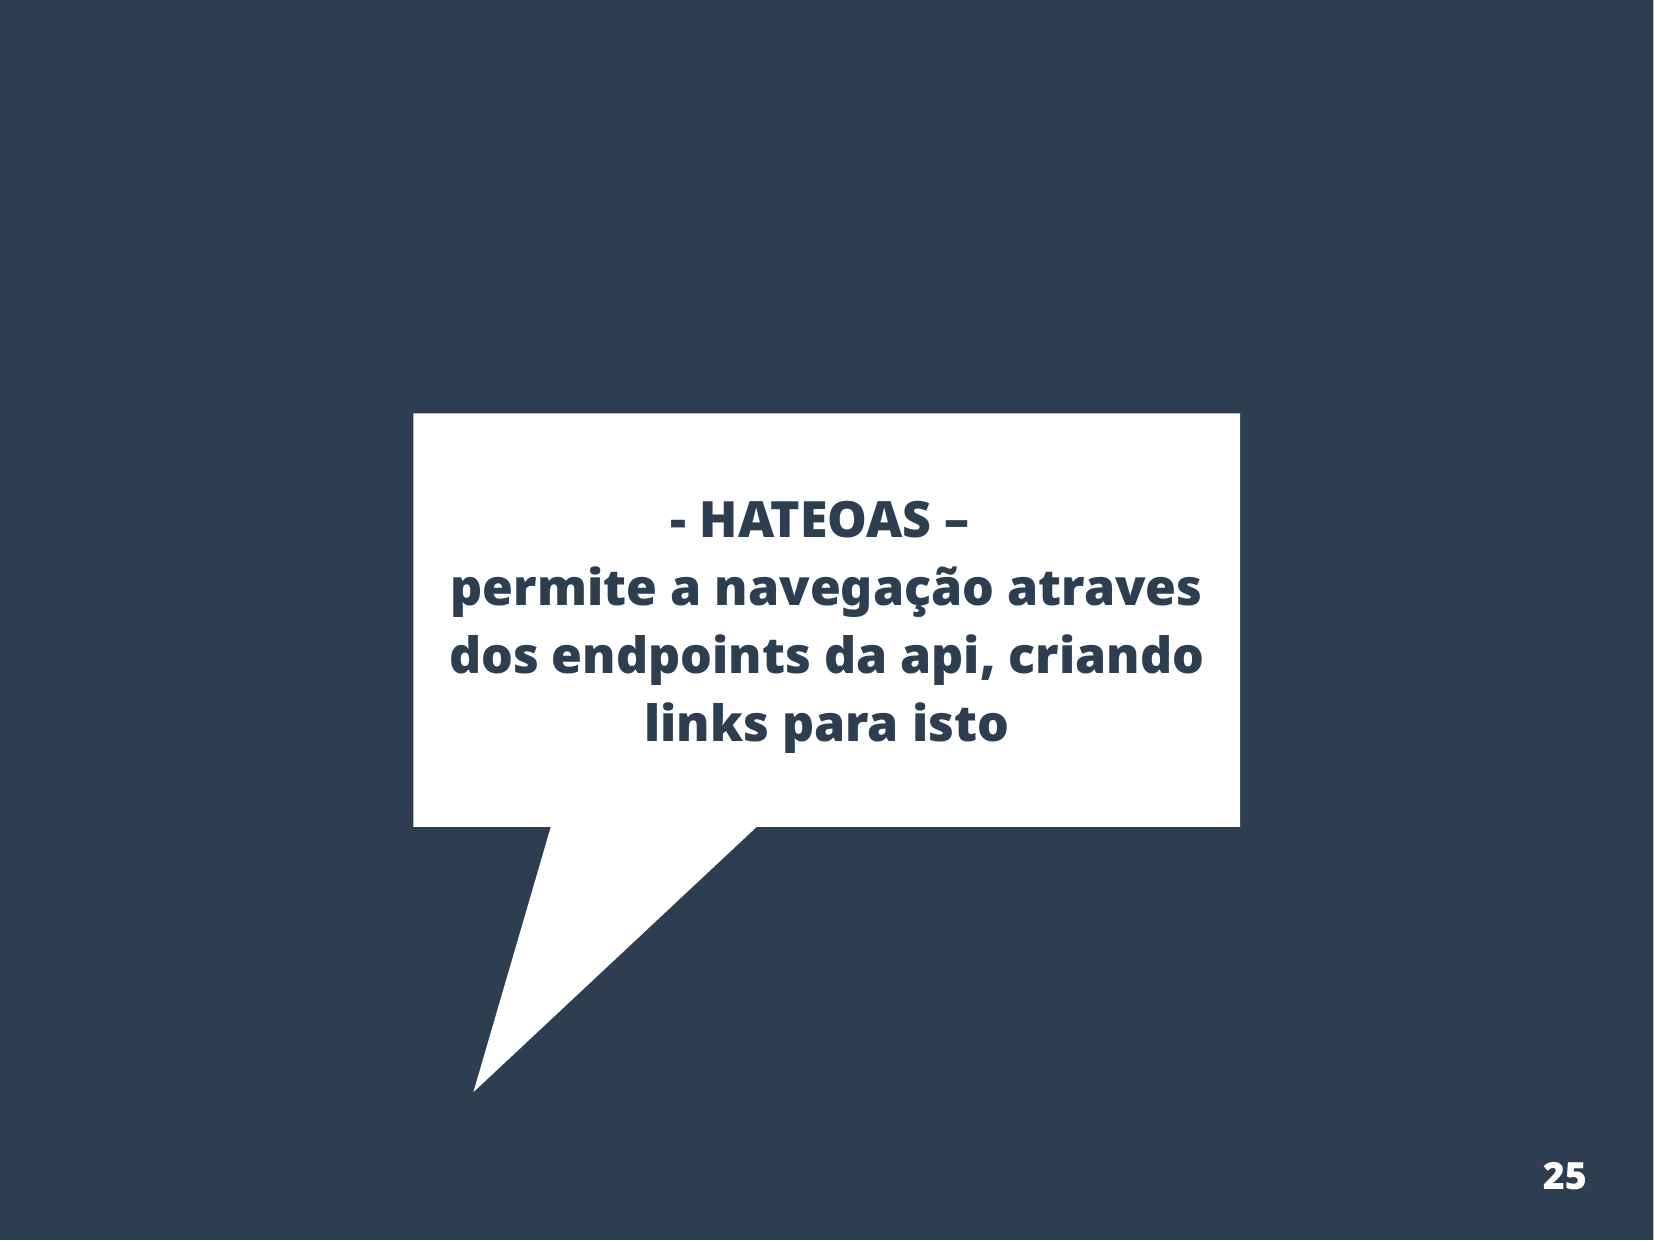

# - HATEOAS – permite a navegação atraves dos endpoints da api, criando links para isto
25